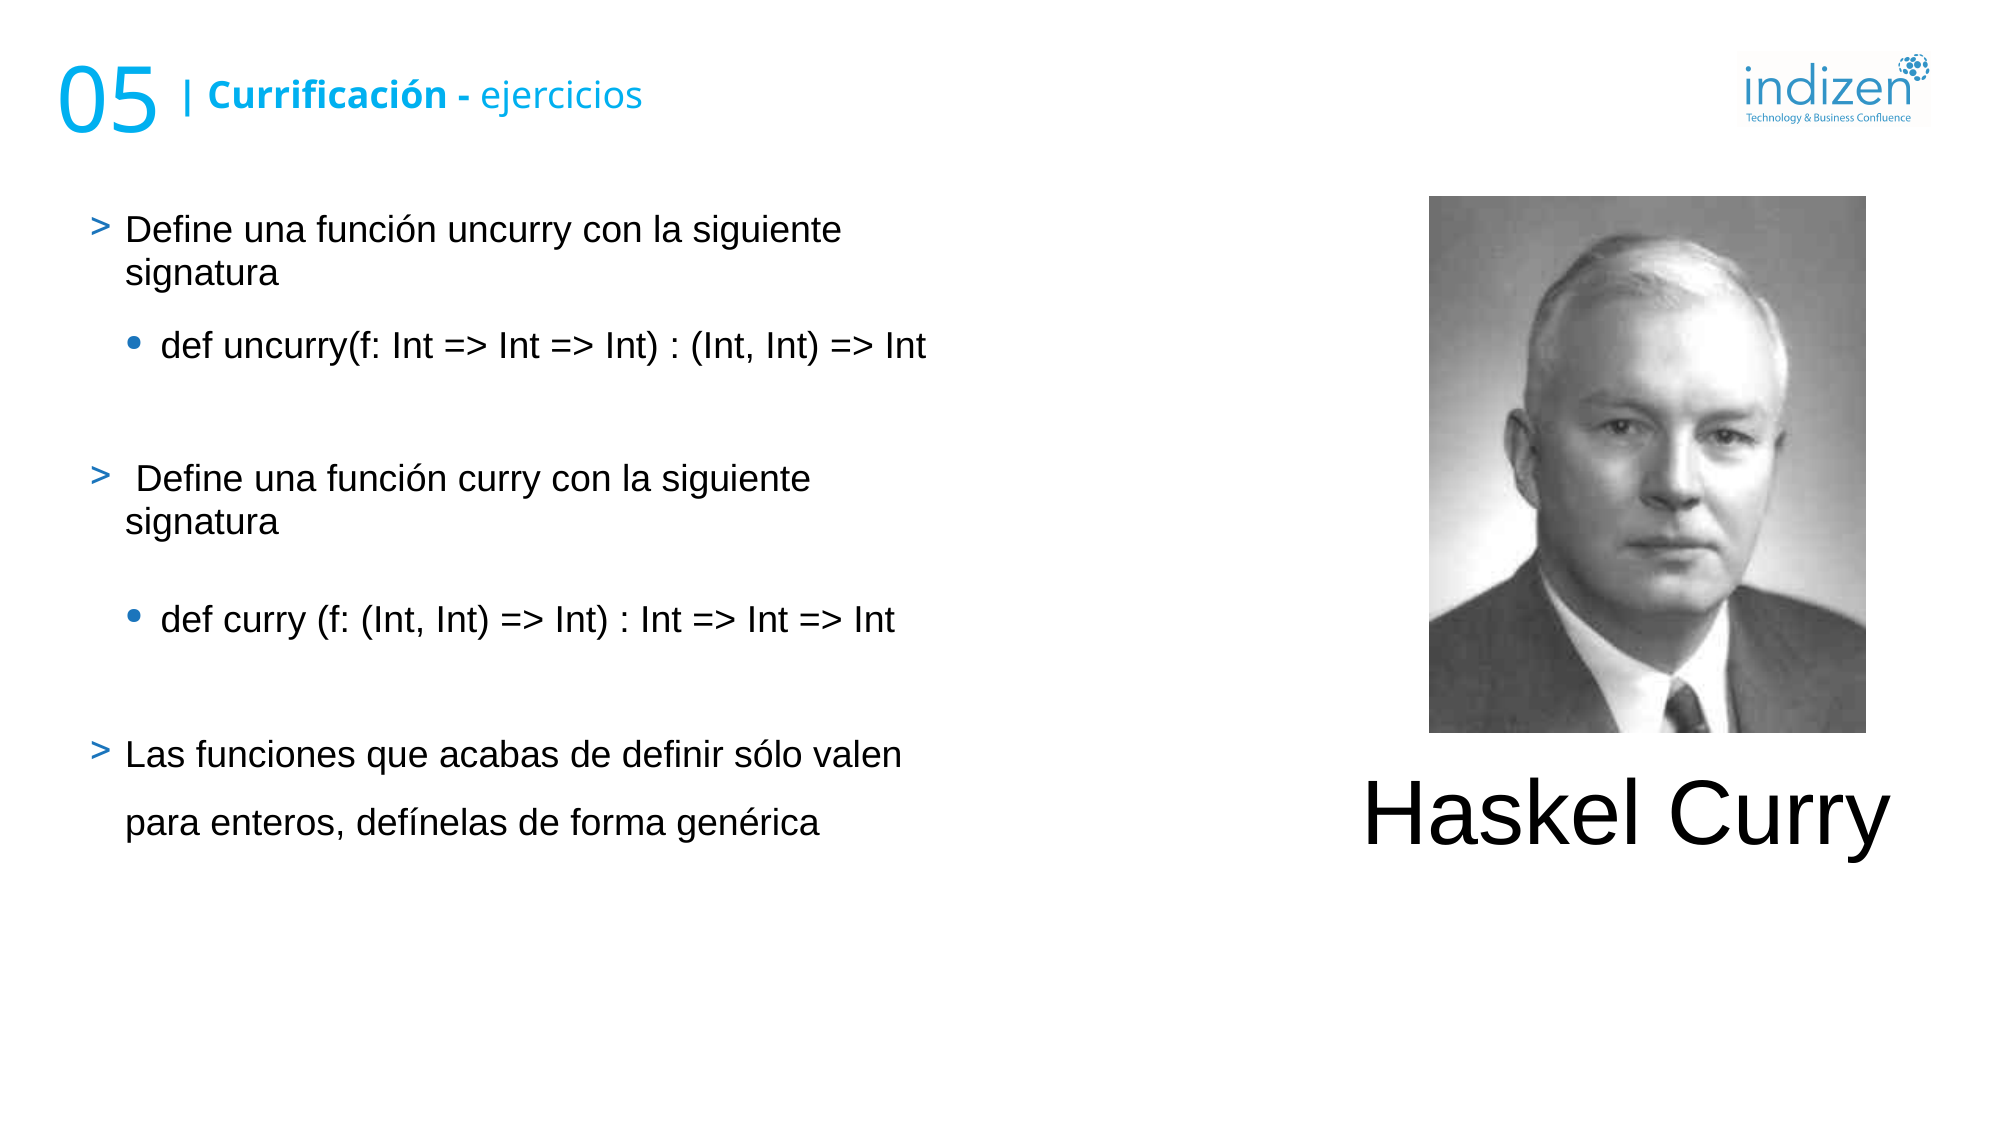

05
| Currificación - ejercicios
Define una función uncurry con la siguiente signatura
def uncurry(f: Int => Int => Int) : (Int, Int) => Int
 Define una función curry con la siguiente signatura
def curry (f: (Int, Int) => Int) : Int => Int => Int
Las funciones que acabas de definir sólo valen para enteros, defínelas de forma genérica
Haskel Curry